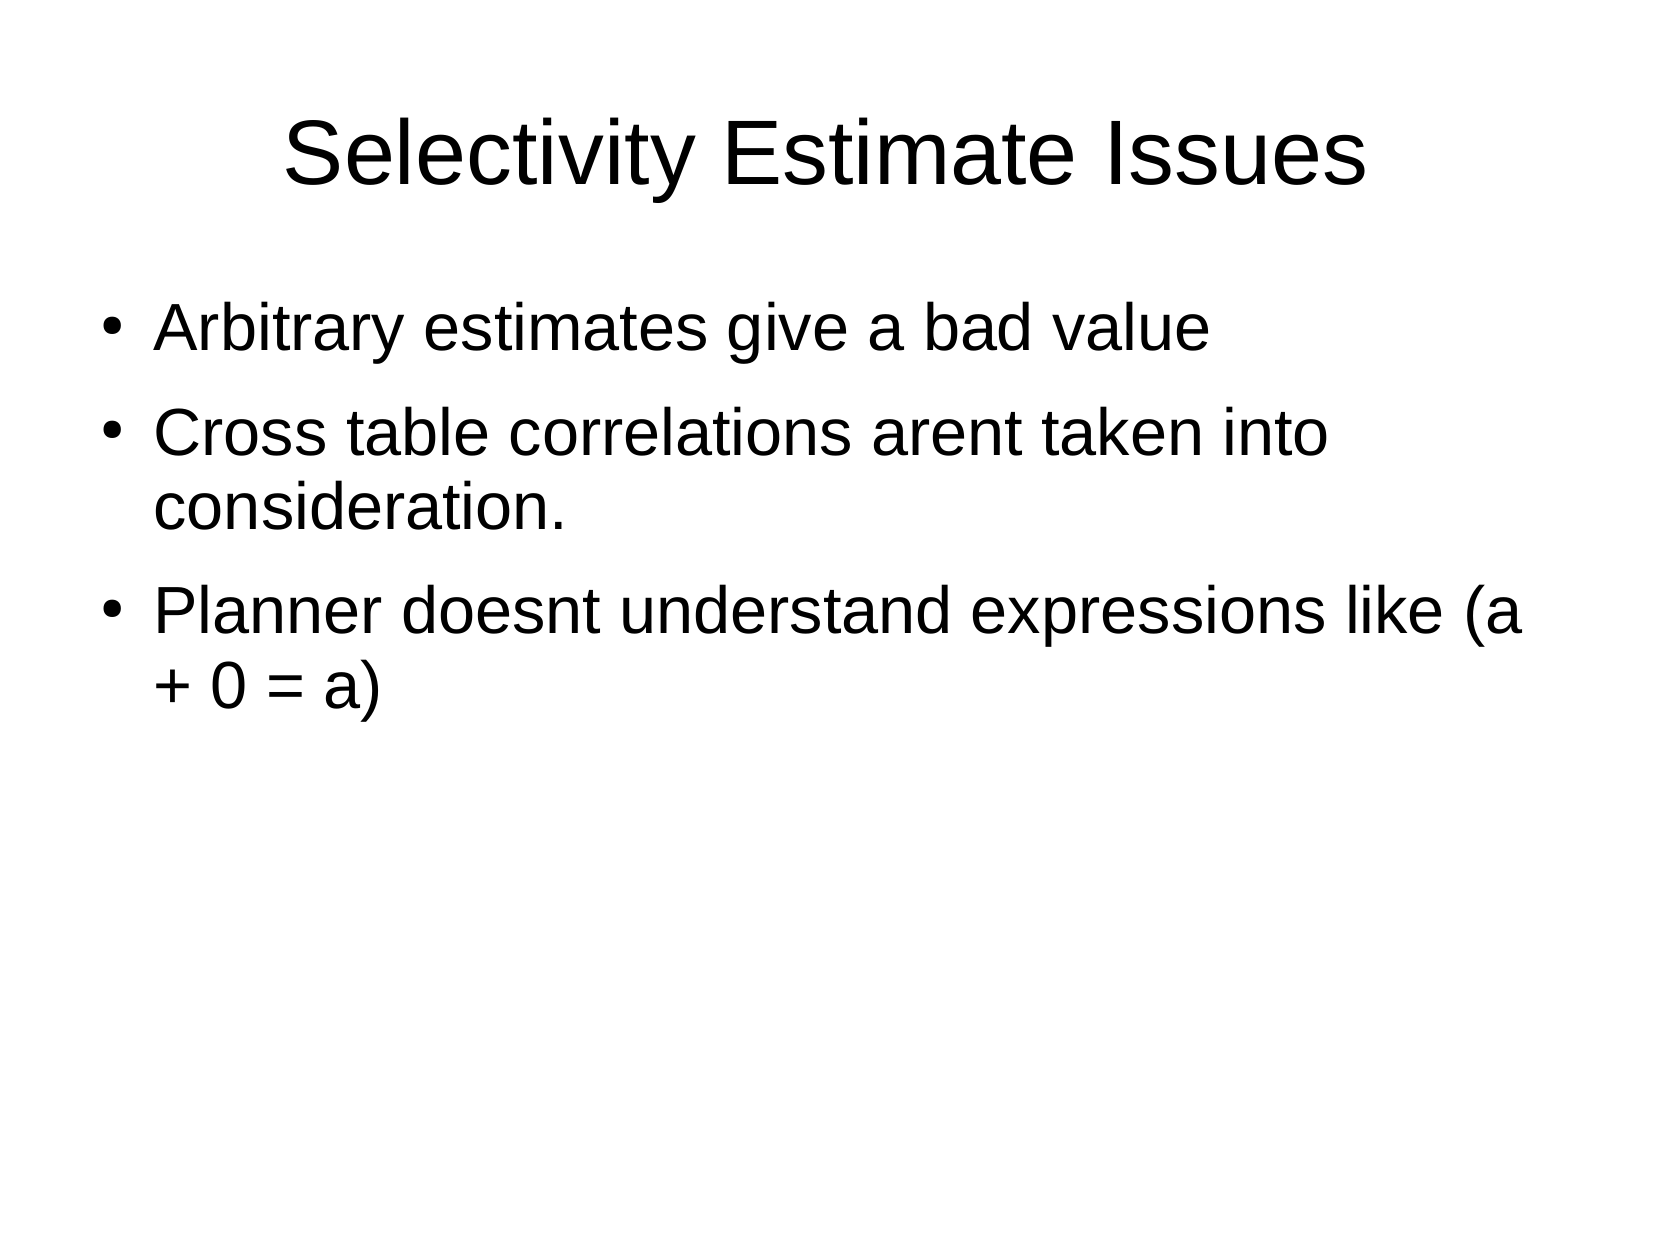

# Selectivity Estimate Issues
Arbitrary estimates give a bad value
Cross table correlations arent taken into consideration.
Planner doesnt understand expressions like (a + 0 = a)